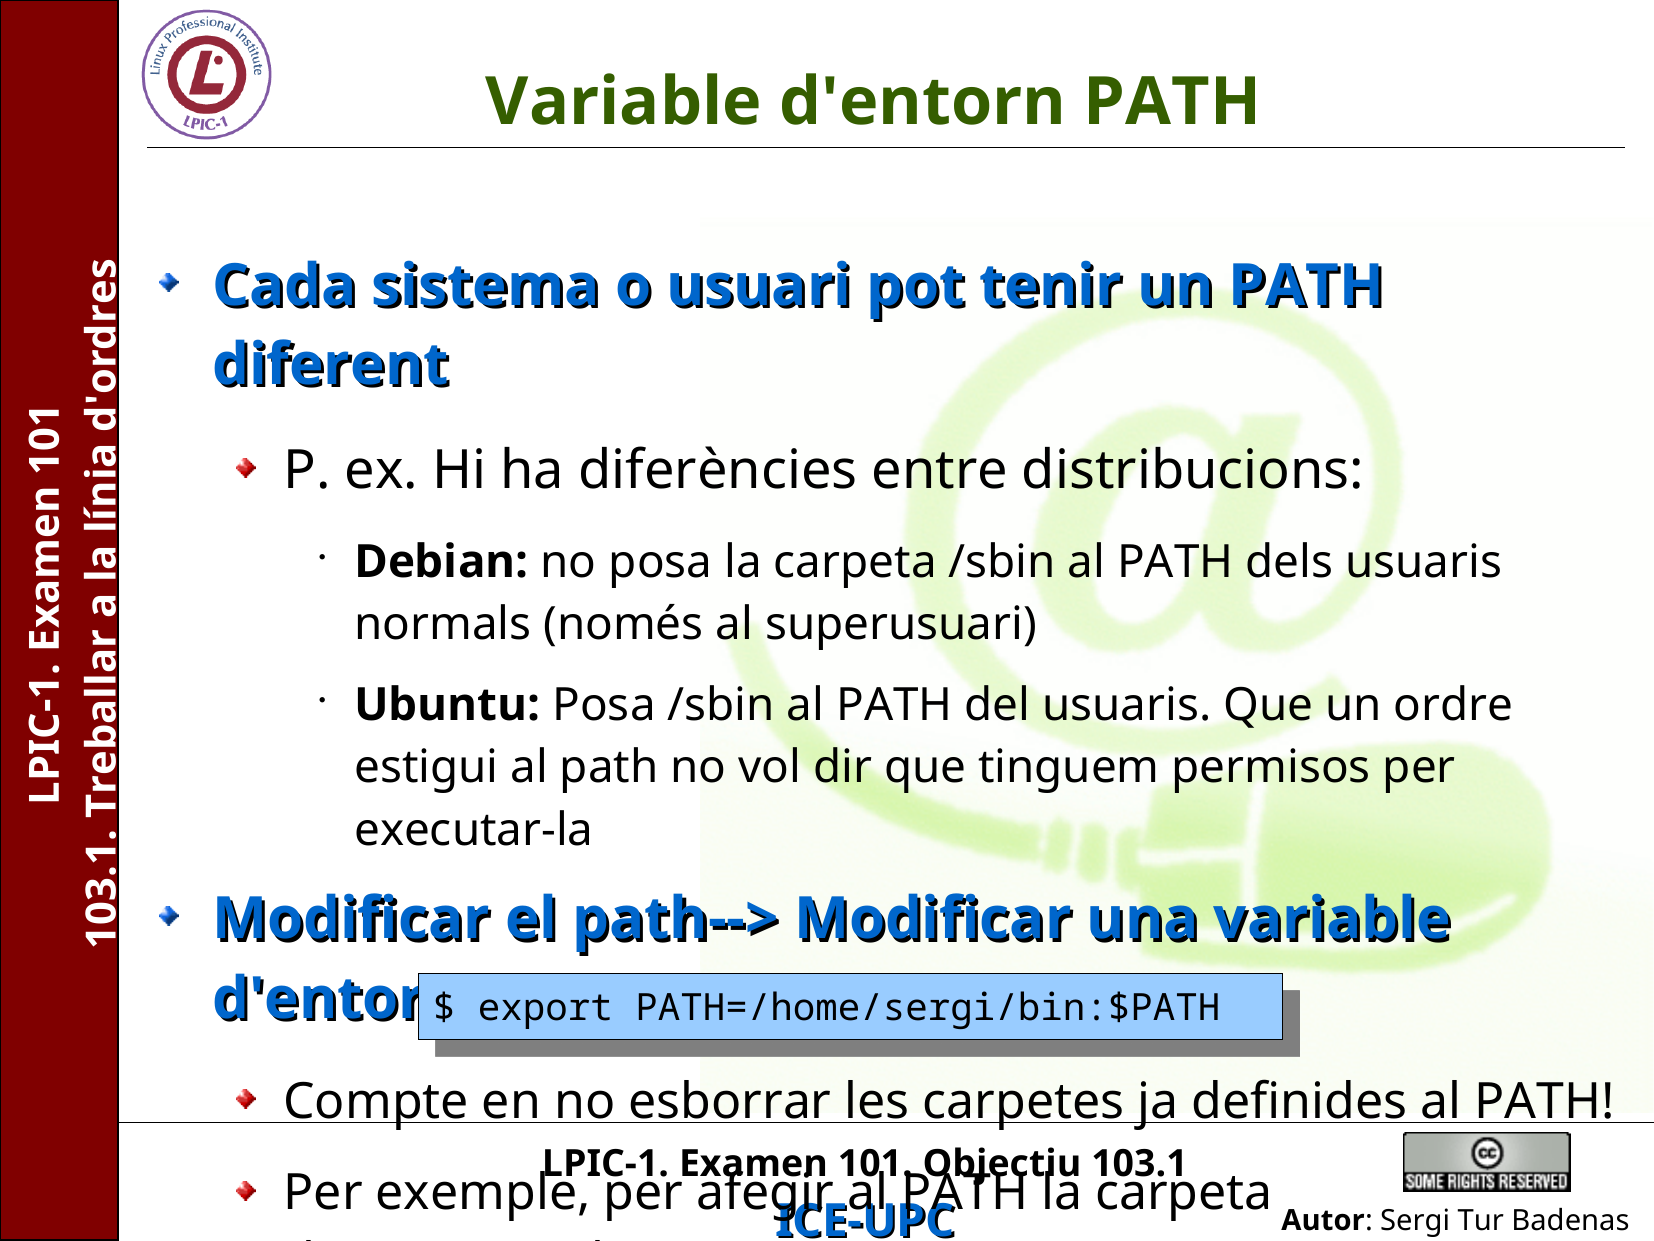

# Variable d'entorn PATH
Cada sistema o usuari pot tenir un PATH diferent
P. ex. Hi ha diferències entre distribucions:
Debian: no posa la carpeta /sbin al PATH dels usuaris normals (només al superusuari)
Ubuntu: Posa /sbin al PATH del usuaris. Que un ordre estigui al path no vol dir que tinguem permisos per executar-la
Modificar el path--> Modificar una variable d'entorn
Compte en no esborrar les carpetes ja definides al PATH!
Per exemple, per afegir al PATH la carpeta /home/sergi/bin
$ export PATH=/home/sergi/bin:$PATH